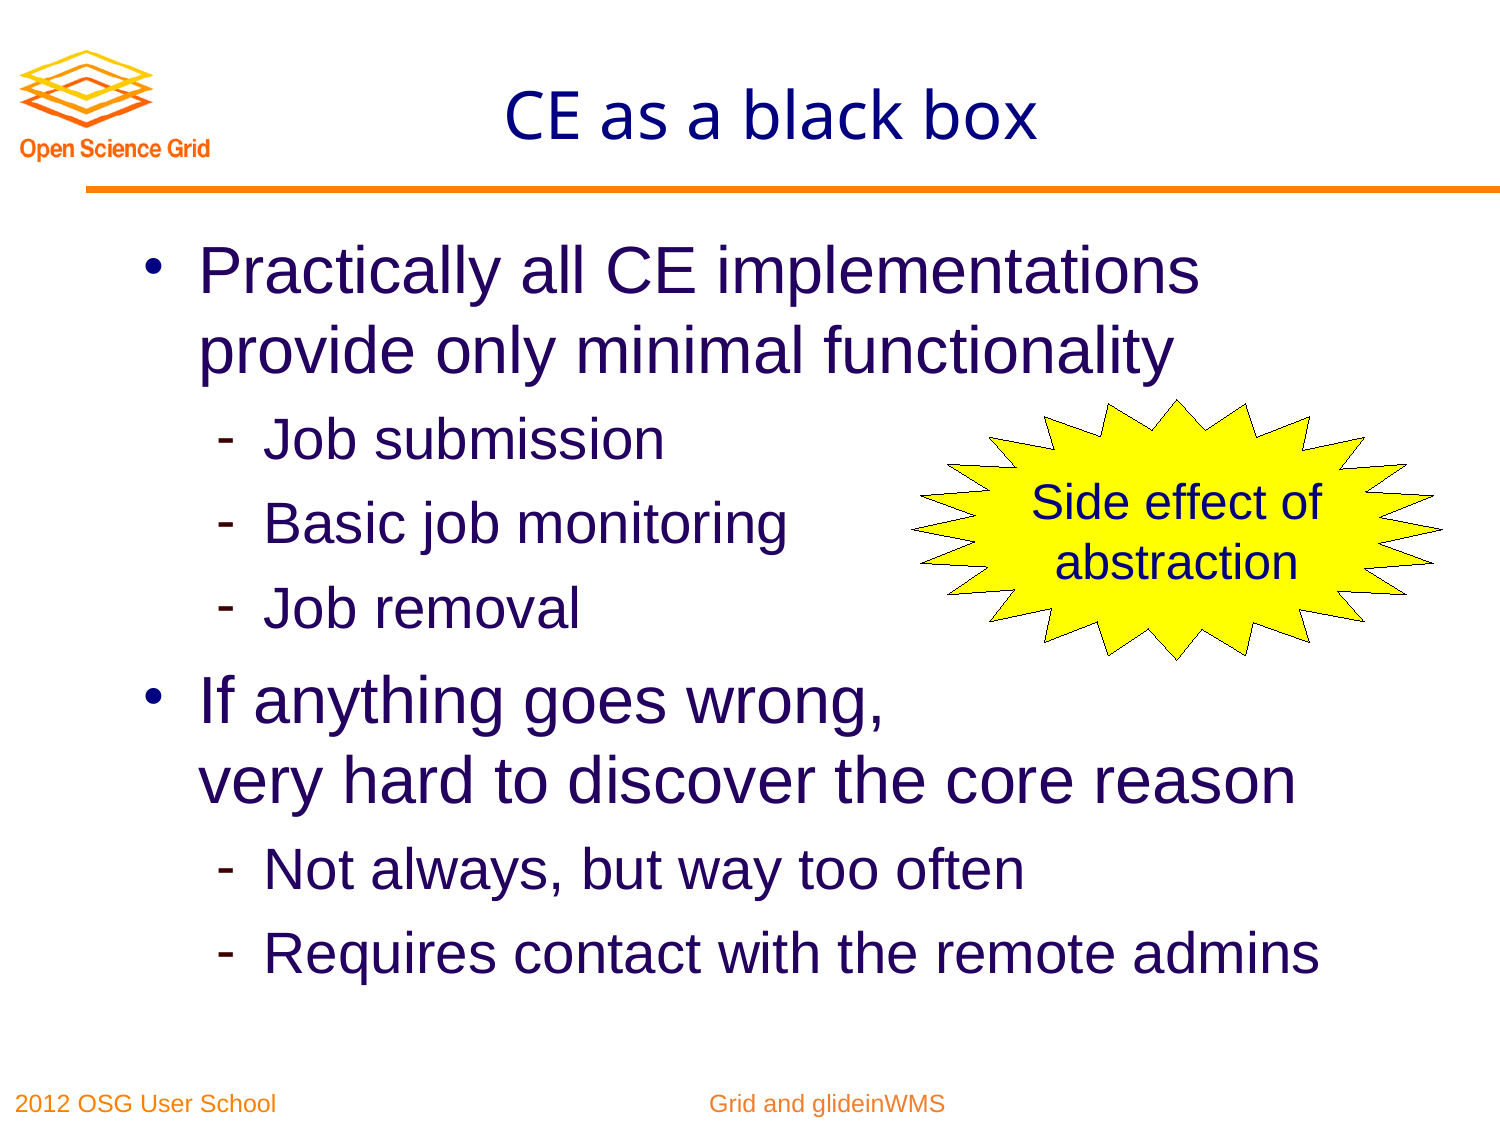

# CE as a black box
Practically all CE implementations provide only minimal functionality
Job submission
Basic job monitoring
Job removal
If anything goes wrong,
very hard to discover the core reason
Not always, but way too often
Requires contact with the remote admins
Side effect of
abstraction